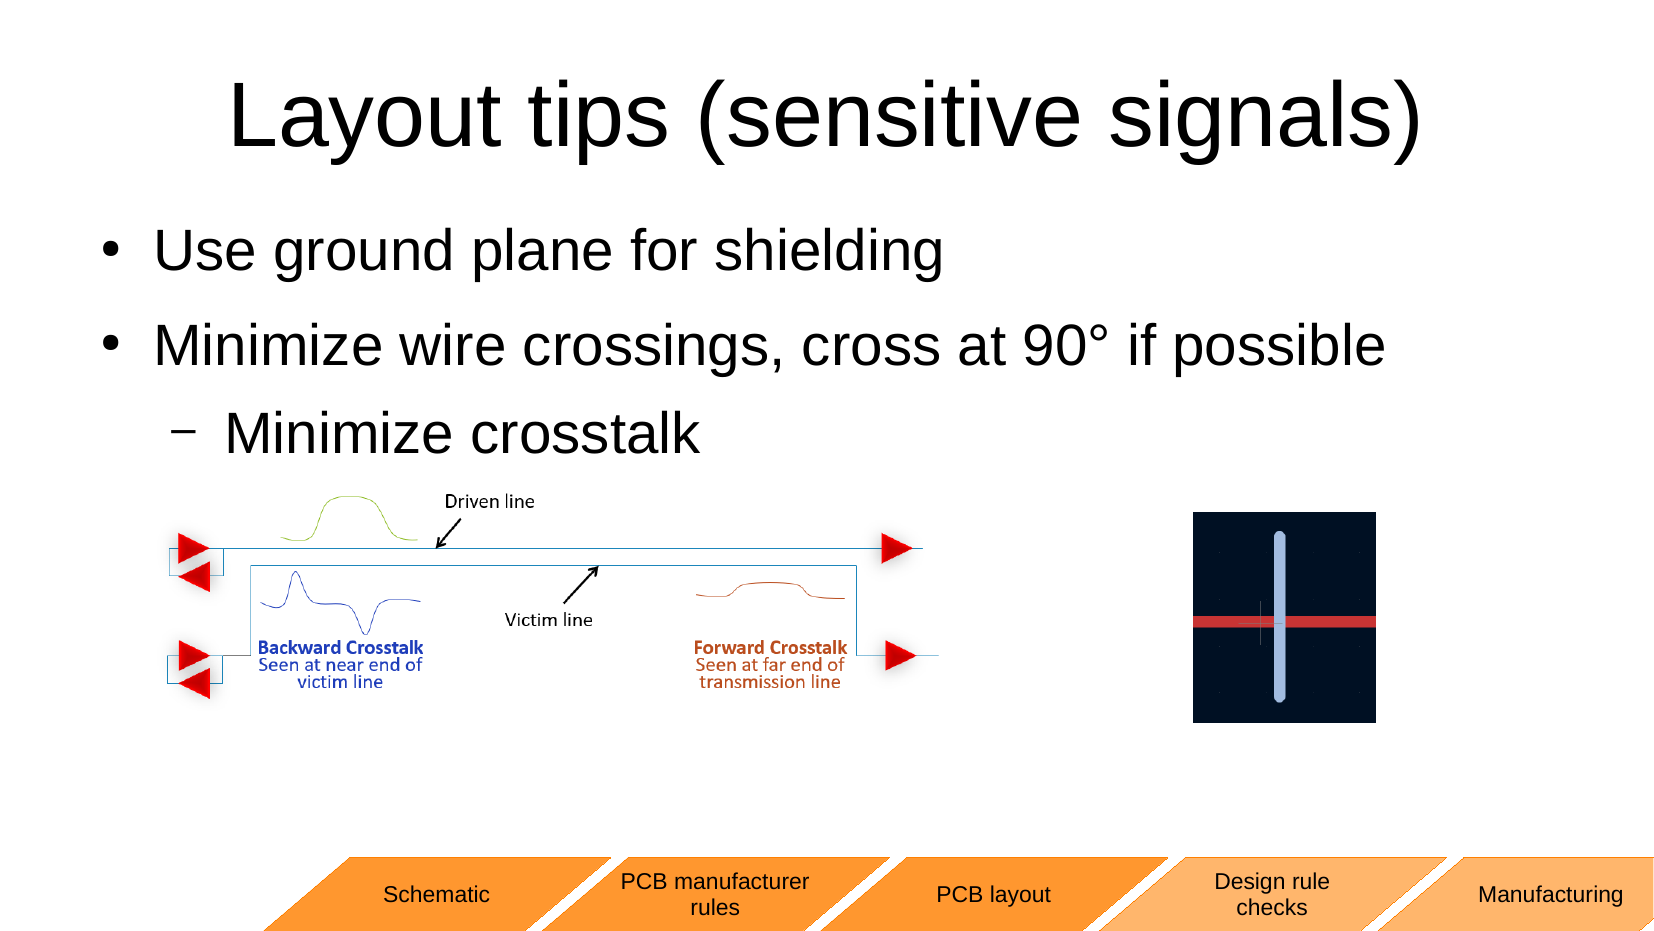

# Layout tips (sensitive signals)
Use ground plane for shielding
Minimize wire crossings, cross at 90° if possible
Minimize crosstalk
Schematic
PCB manufacturer rules
PCB layout
Design rule checks
Manufacturing